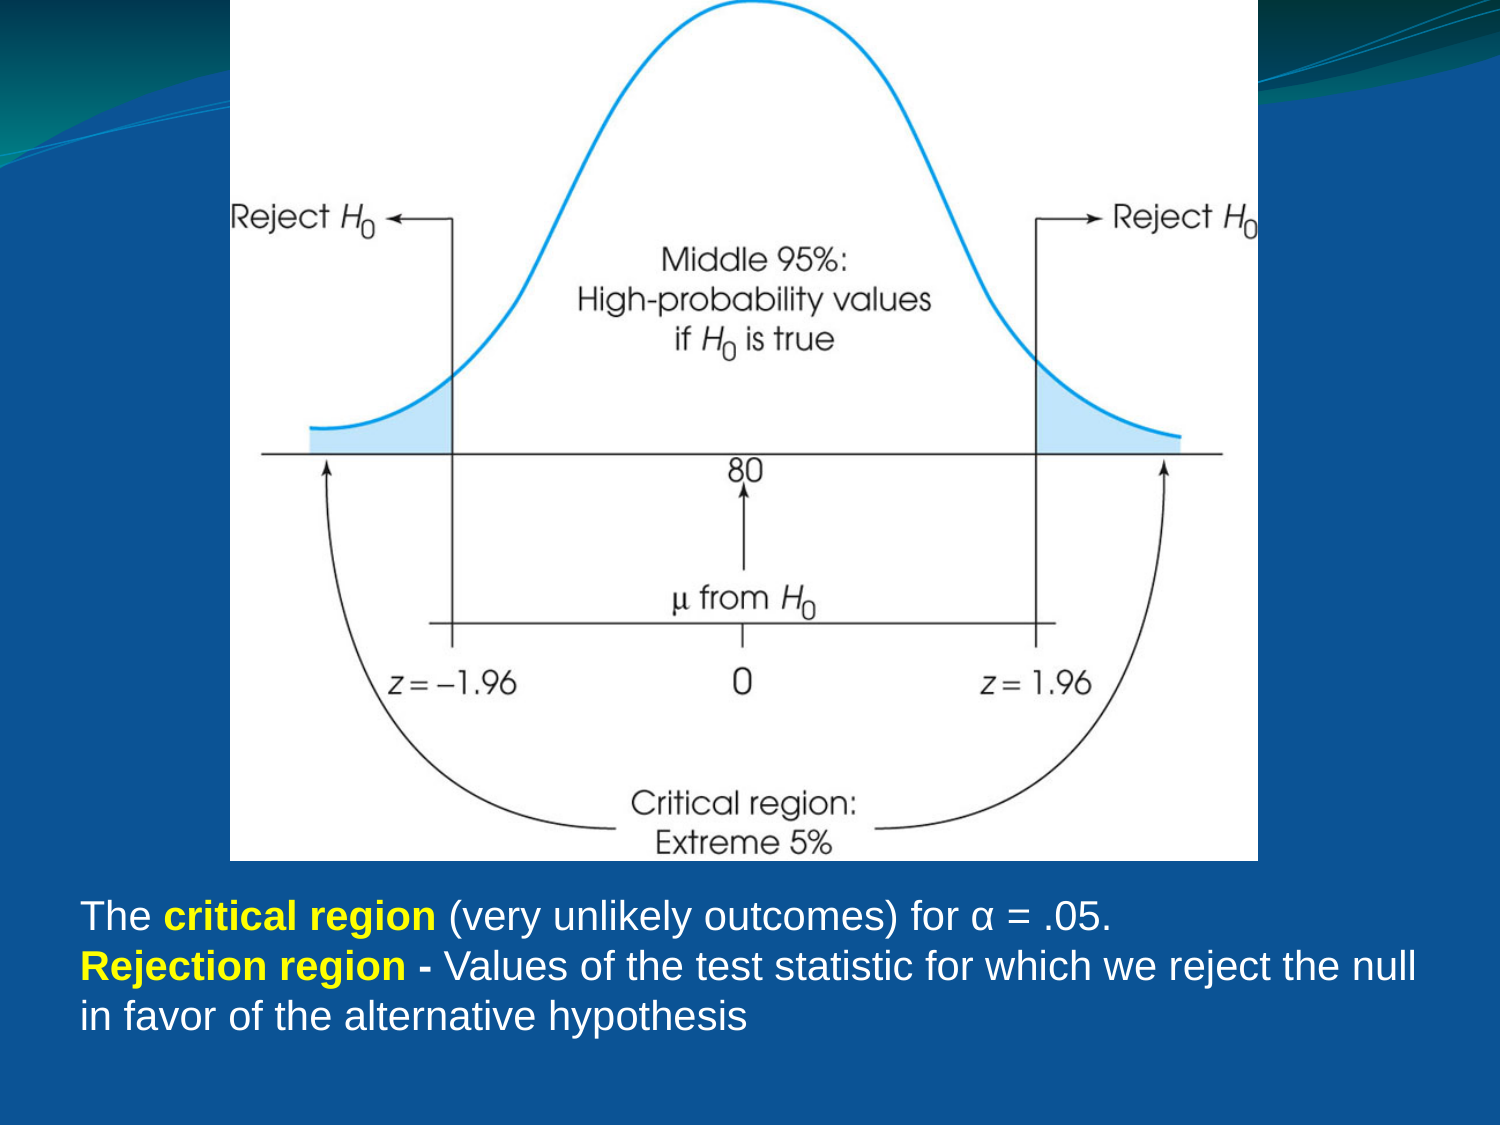

The critical region (very unlikely outcomes) for α = .05.
Rejection region - Values of the test statistic for which we reject the null in favor of the alternative hypothesis